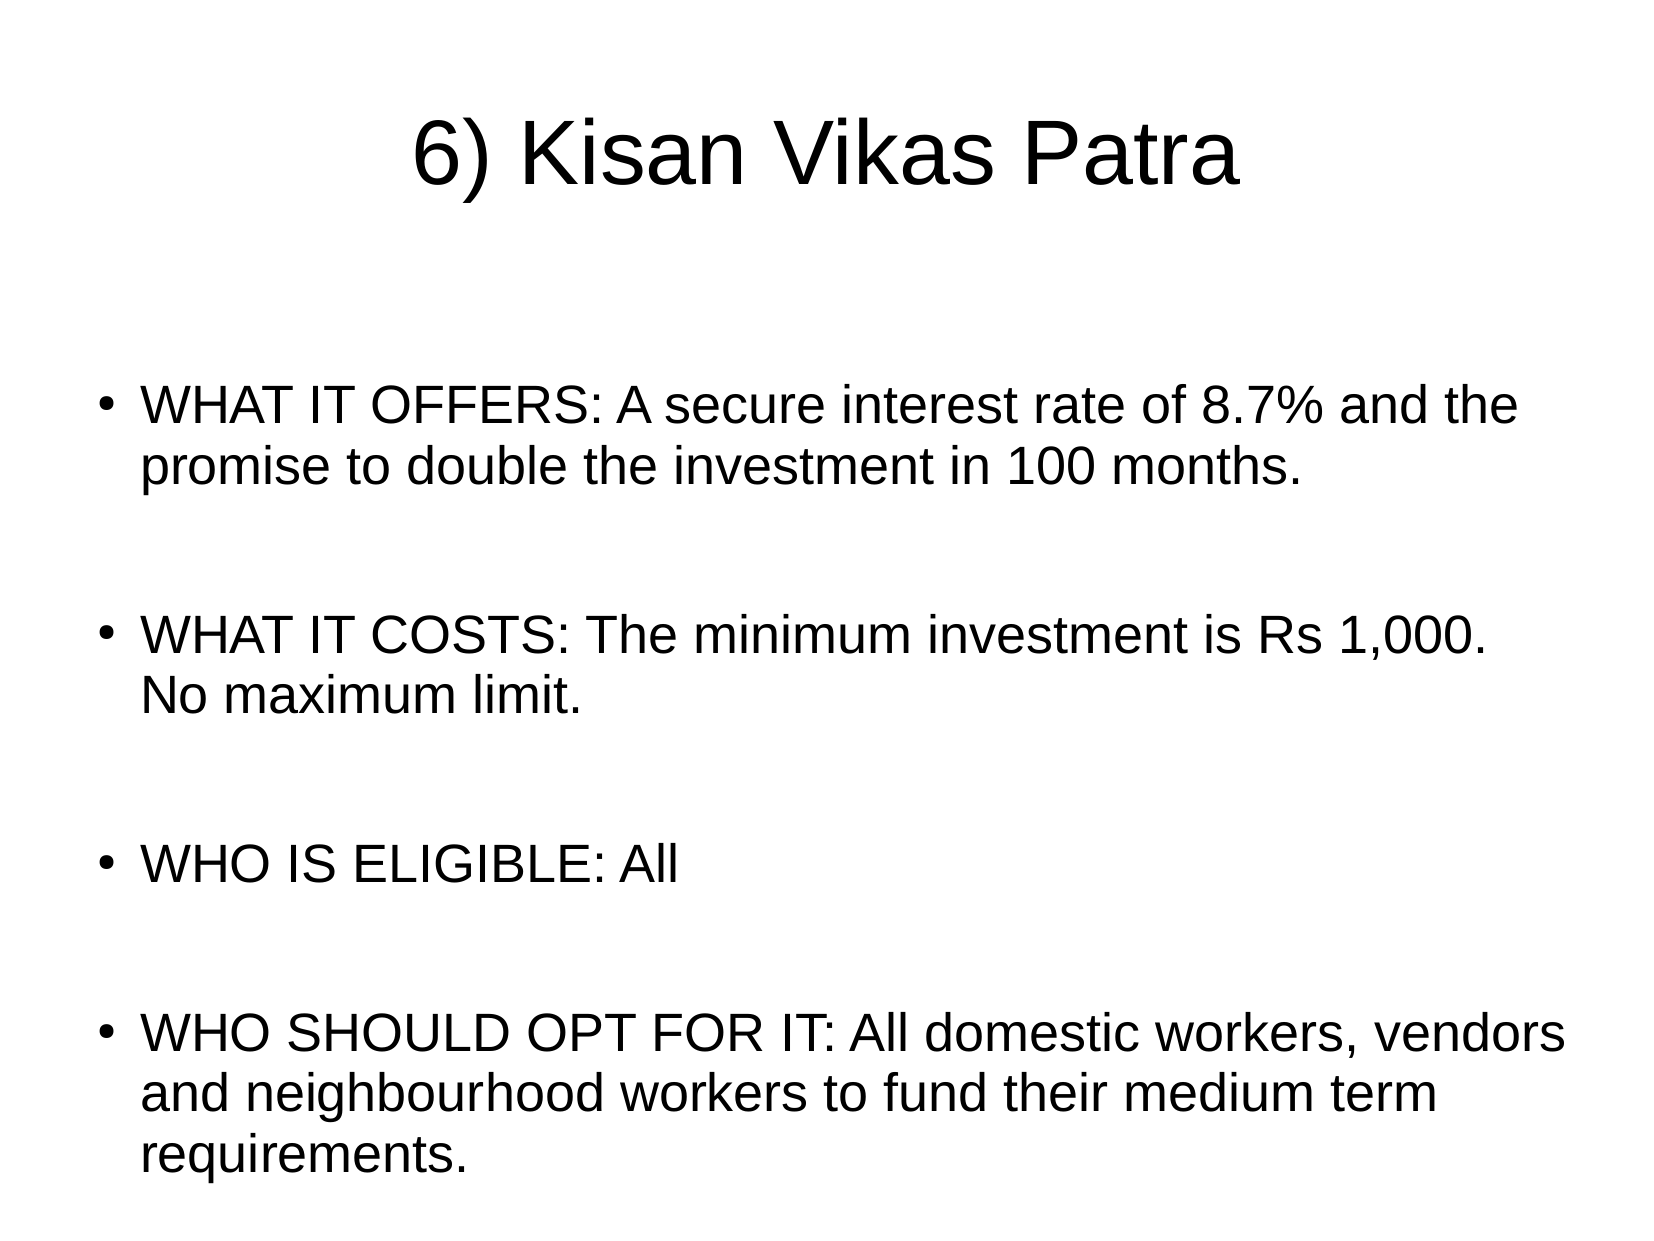

# 6) Kisan Vikas Patra
WHAT IT OFFERS: A secure interest rate of 8.7% and the promise to double the investment in 100 months.
WHAT IT COSTS: The minimum investment is Rs 1,000. No maximum limit.
WHO IS ELIGIBLE: All
WHO SHOULD OPT FOR IT: All domestic workers, vendors and neighbourhood workers to fund their medium term requirements.